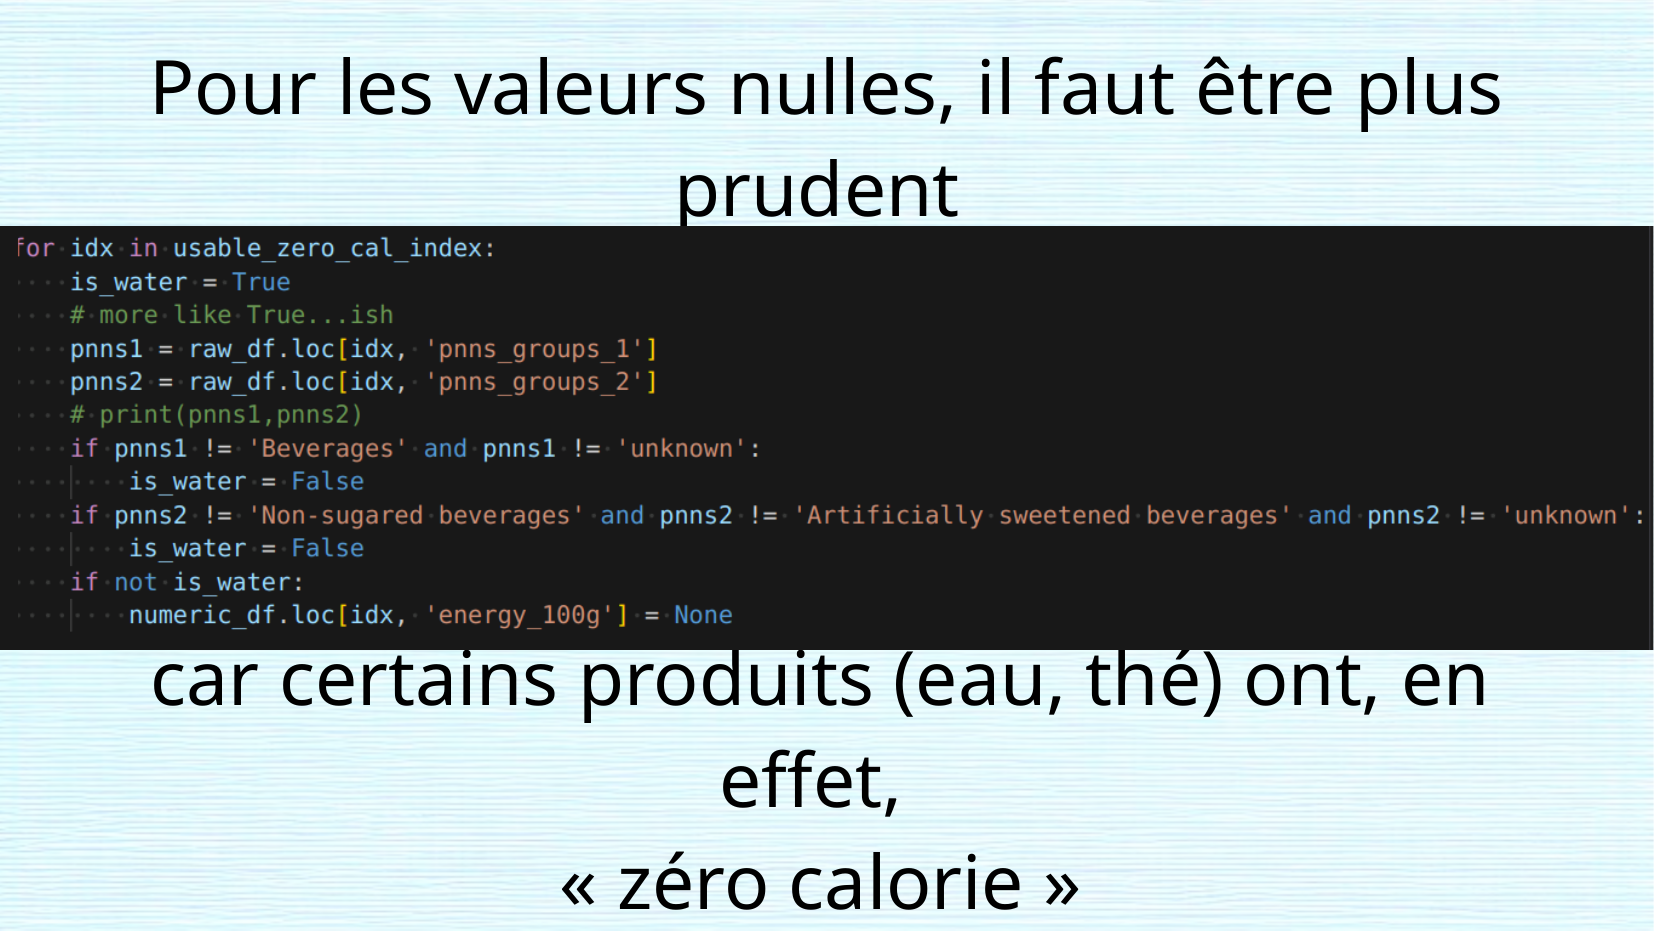

# Pour les valeurs nulles, il faut être plus prudent
car certains produits (eau, thé) ont, en effet,
« zéro calorie »